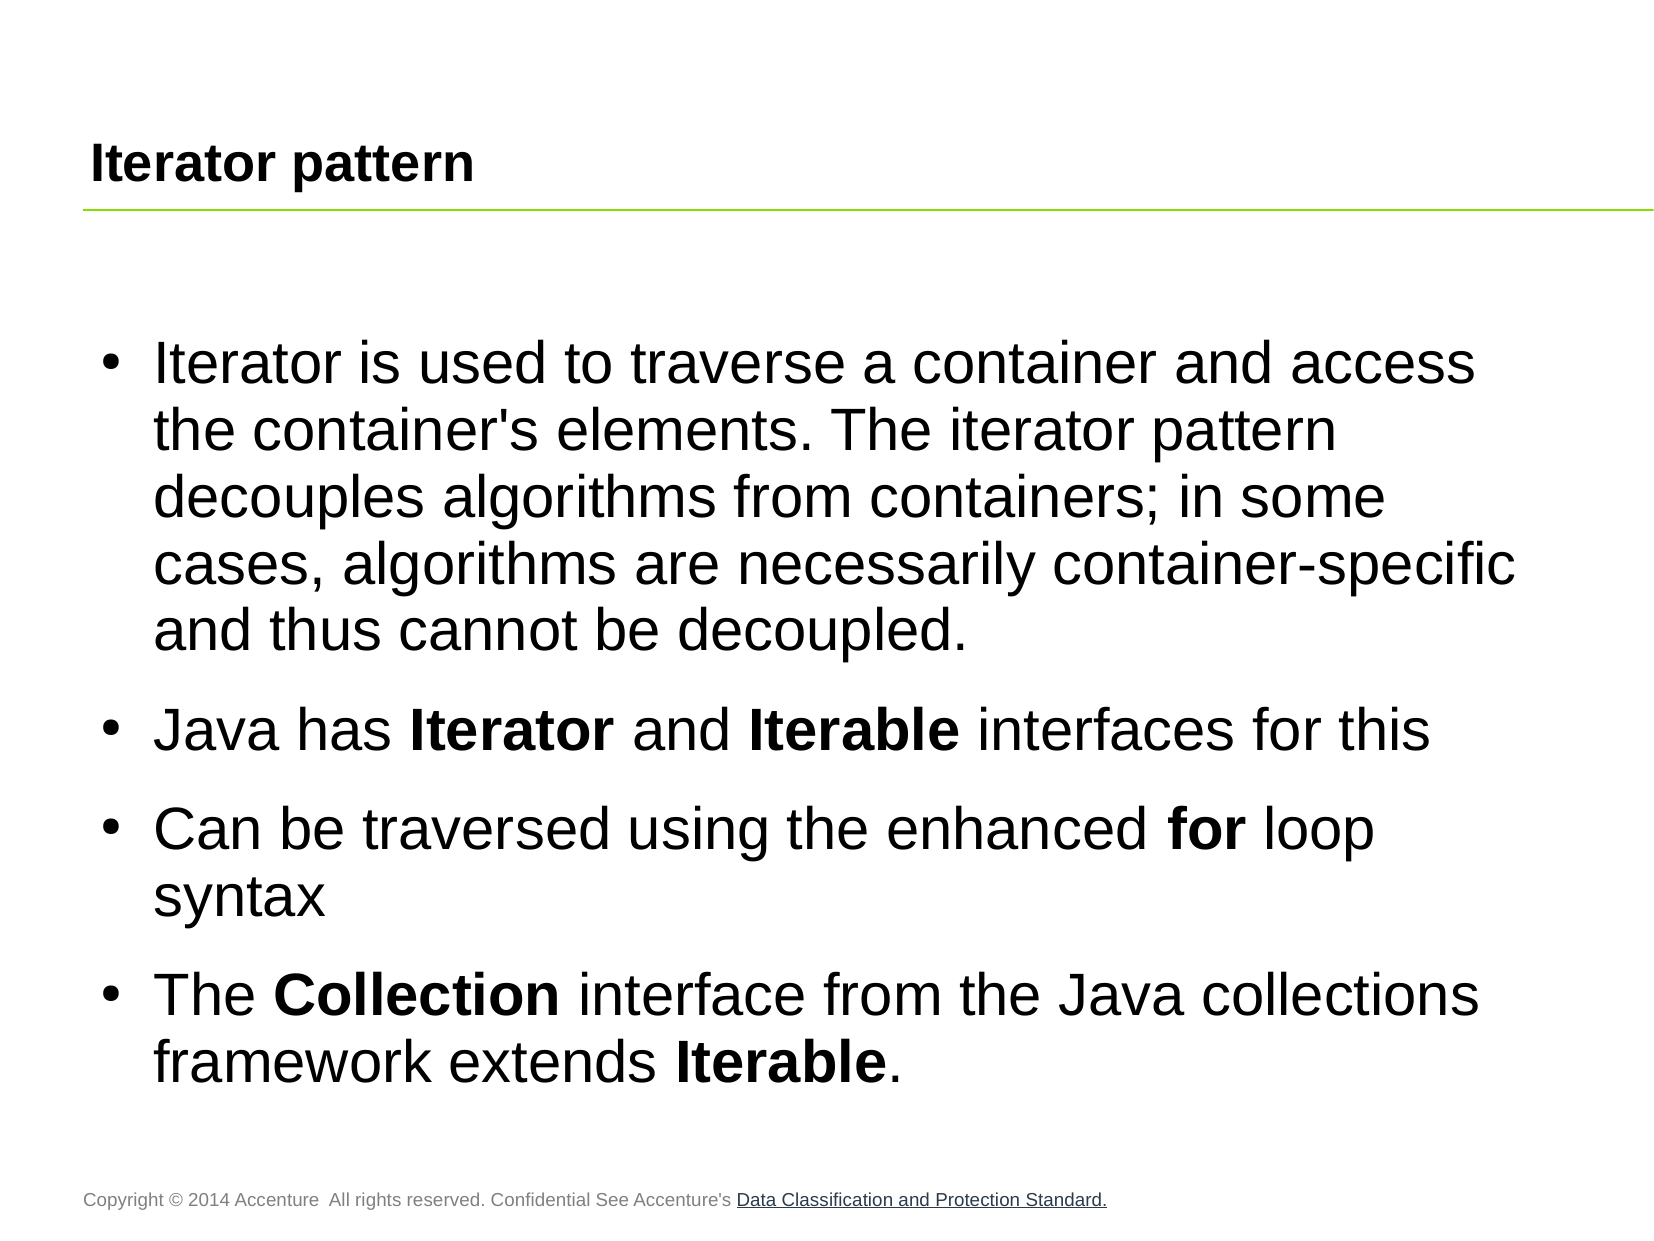

# Iterator pattern
Iterator is used to traverse a container and access the container's elements. The iterator pattern decouples algorithms from containers; in some cases, algorithms are necessarily container-specific and thus cannot be decoupled.
Java has Iterator and Iterable interfaces for this
Can be traversed using the enhanced for loop syntax
The Collection interface from the Java collections framework extends Iterable.